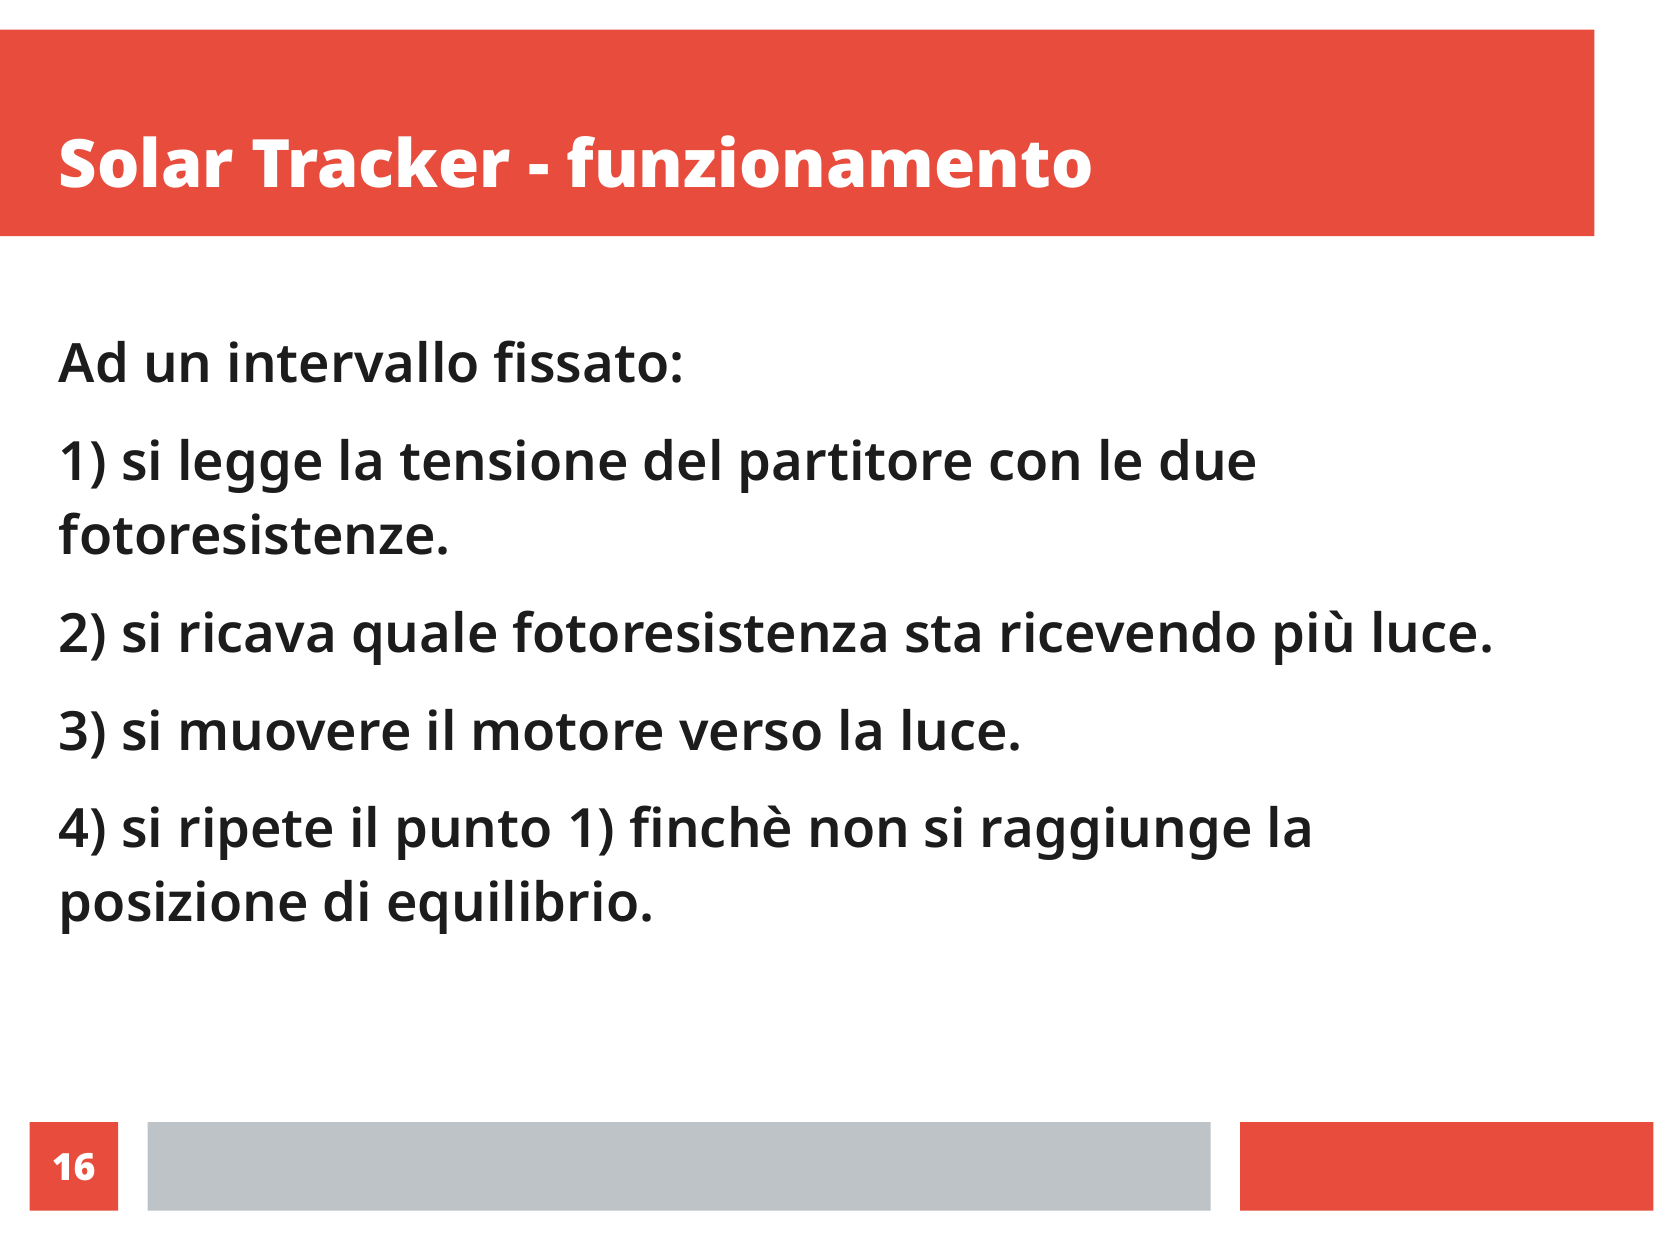

# Solar Tracker - funzionamento
Ad un intervallo fissato:
1) si legge la tensione del partitore con le due fotoresistenze.
2) si ricava quale fotoresistenza sta ricevendo più luce.
3) si muovere il motore verso la luce.
4) si ripete il punto 1) finchè non si raggiunge la posizione di equilibrio.
16